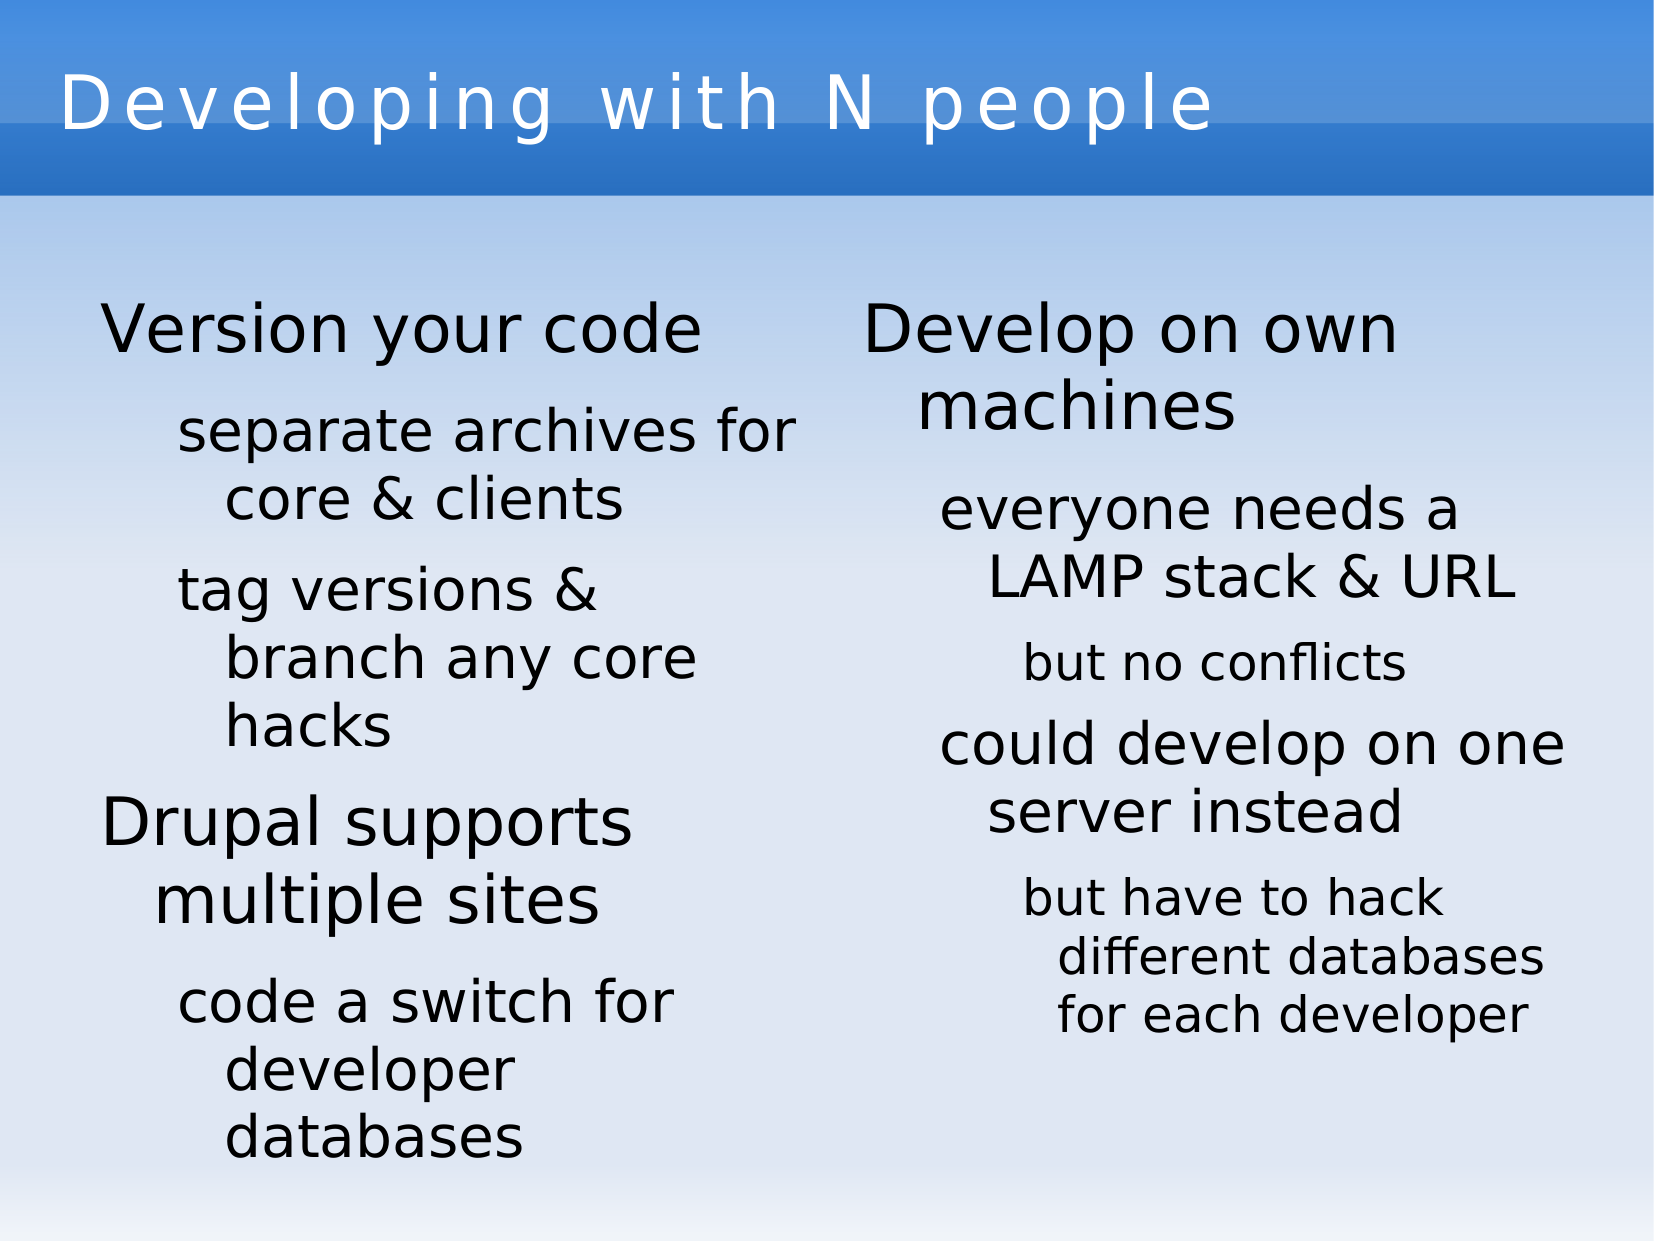

# Developing with N people
Version your code
separate archives for core & clients
tag versions & branch any core hacks
Drupal supports multiple sites
code a switch for developer databases
Develop on own machines
everyone needs a LAMP stack & URL
but no conflicts
could develop on one server instead
but have to hack different databases for each developer